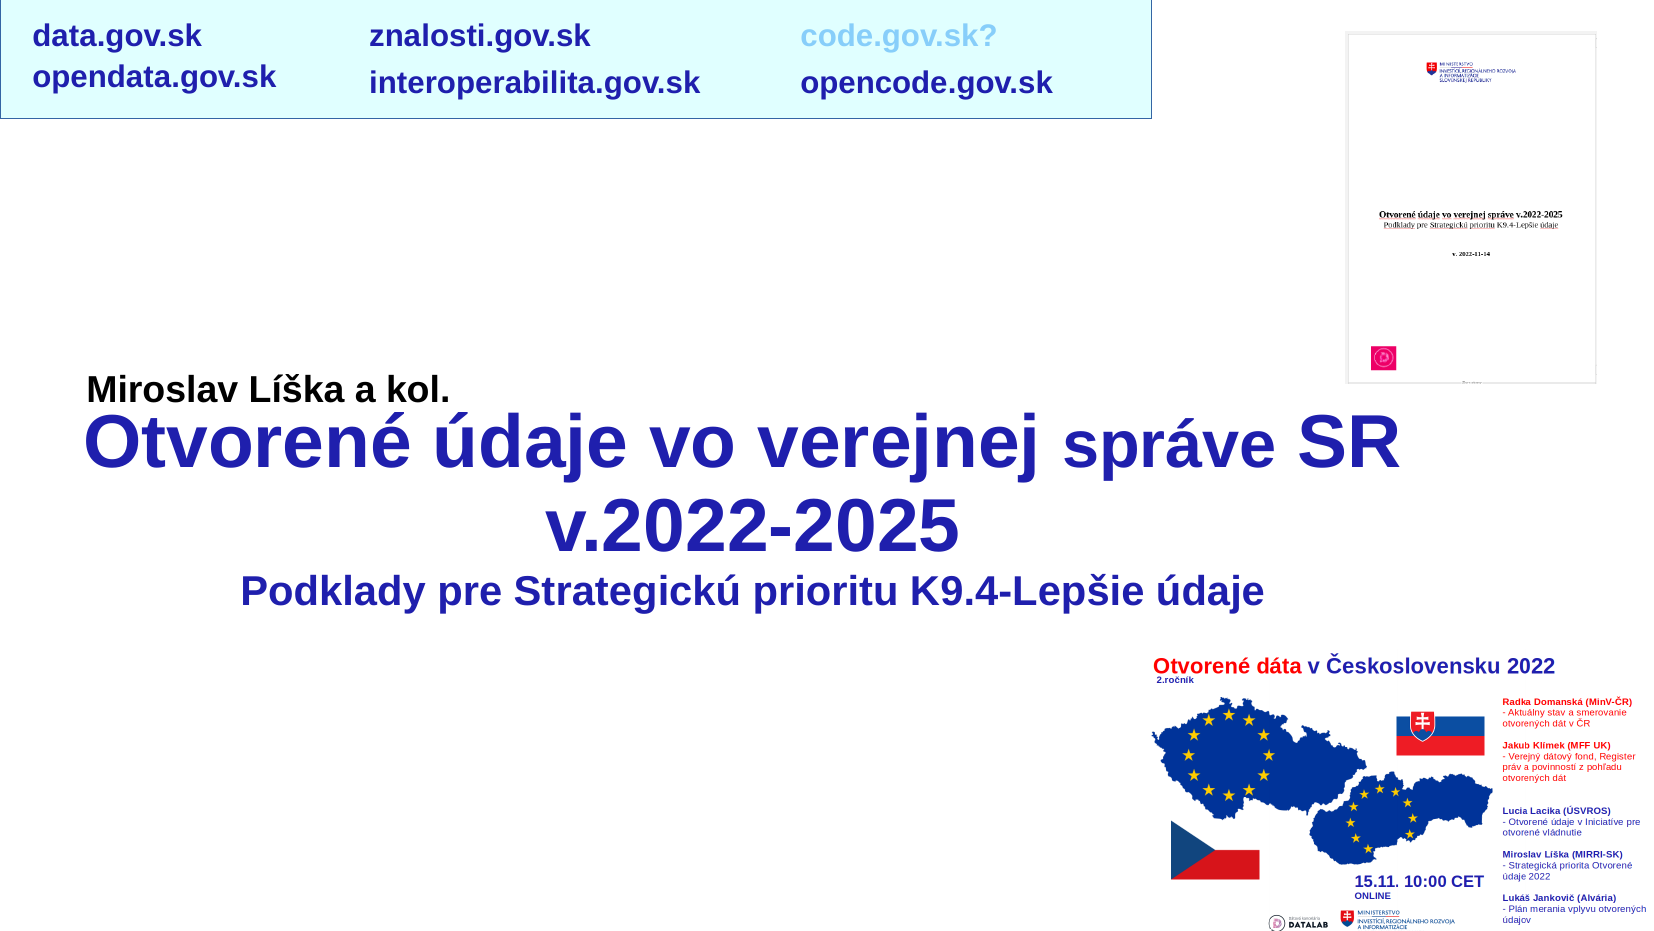

znalosti.gov.sk
code.gov.sk?
data.gov.sk
opendata.gov.sk
interoperabilita.gov.sk
opencode.gov.sk
# Otvorené údaje vo verejnej správe SR v.2022-2025 Podklady pre Strategickú prioritu K9.4-Lepšie údaje
Miroslav Líška a kol.